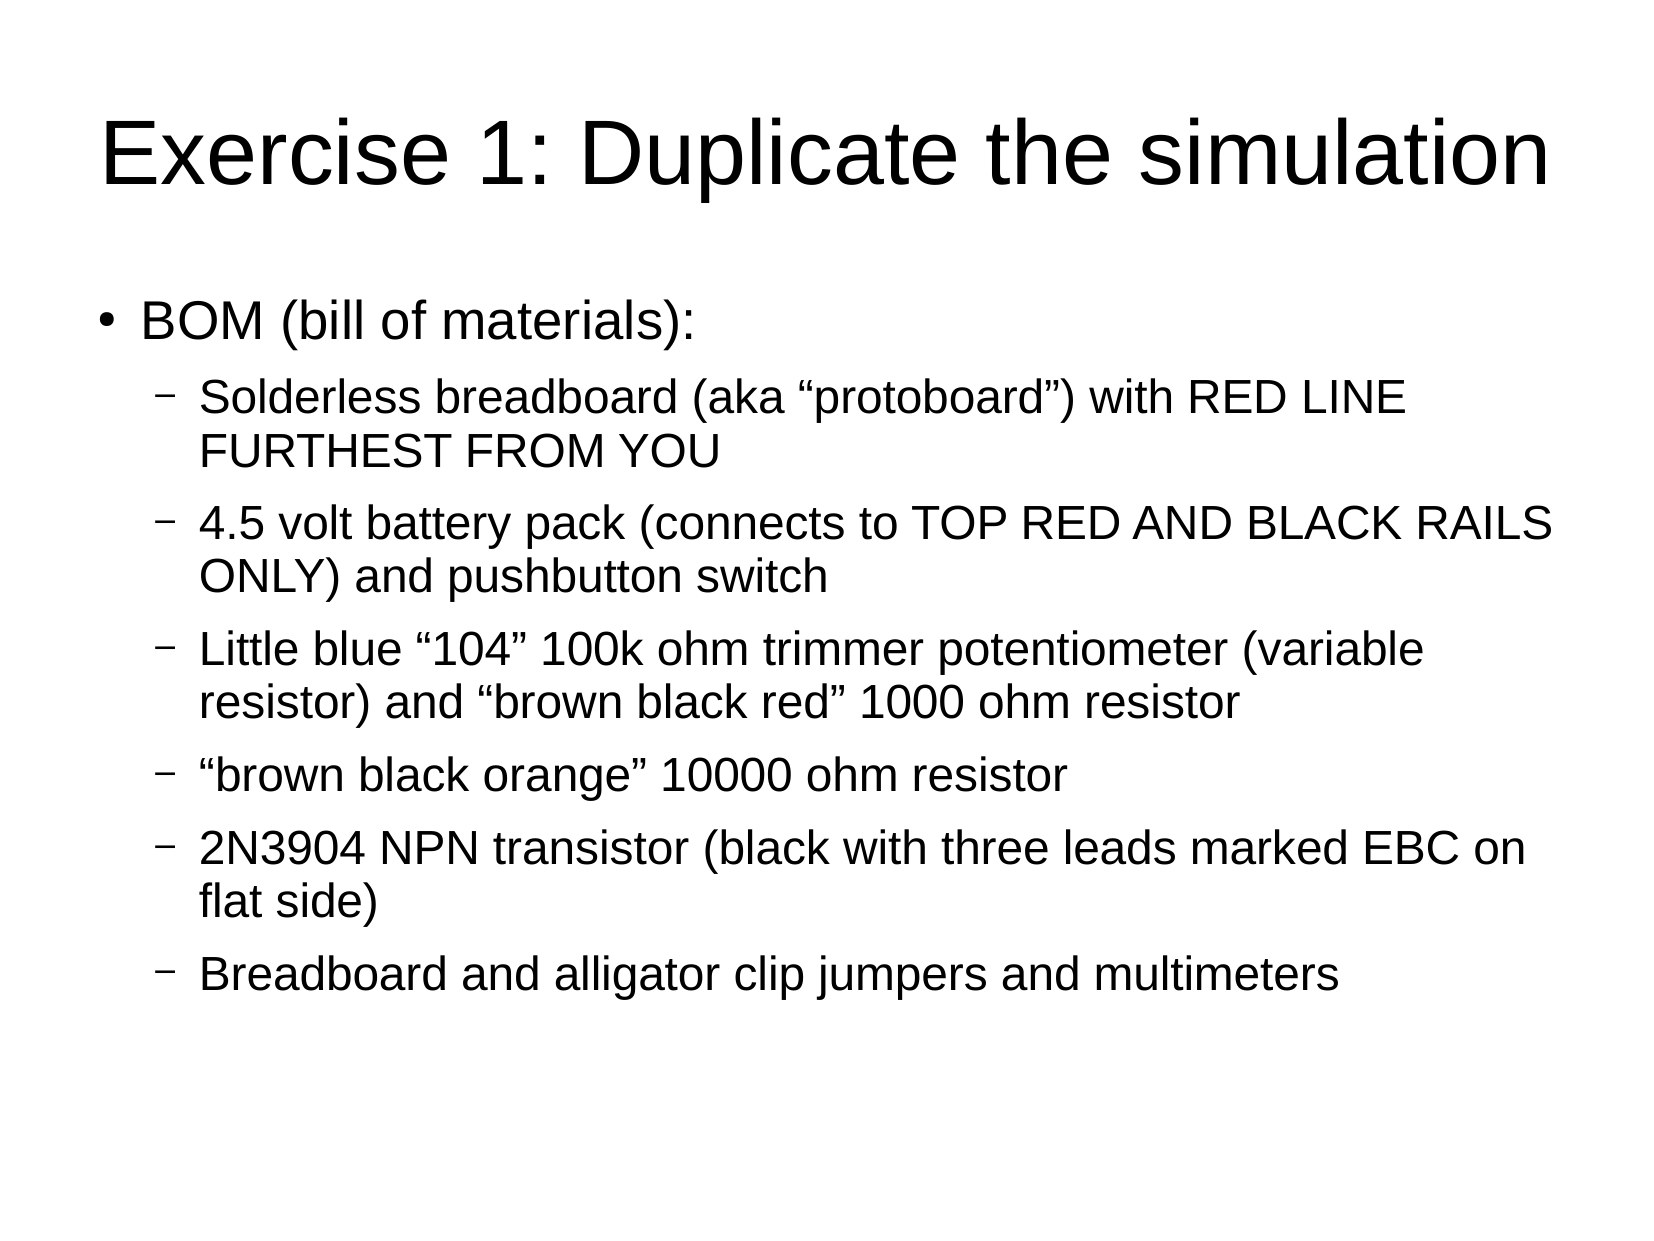

# Exercise 1: Duplicate the simulation
BOM (bill of materials):
Solderless breadboard (aka “protoboard”) with RED LINE FURTHEST FROM YOU
4.5 volt battery pack (connects to TOP RED AND BLACK RAILS ONLY) and pushbutton switch
Little blue “104” 100k ohm trimmer potentiometer (variable resistor) and “brown black red” 1000 ohm resistor
“brown black orange” 10000 ohm resistor
2N3904 NPN transistor (black with three leads marked EBC on flat side)
Breadboard and alligator clip jumpers and multimeters